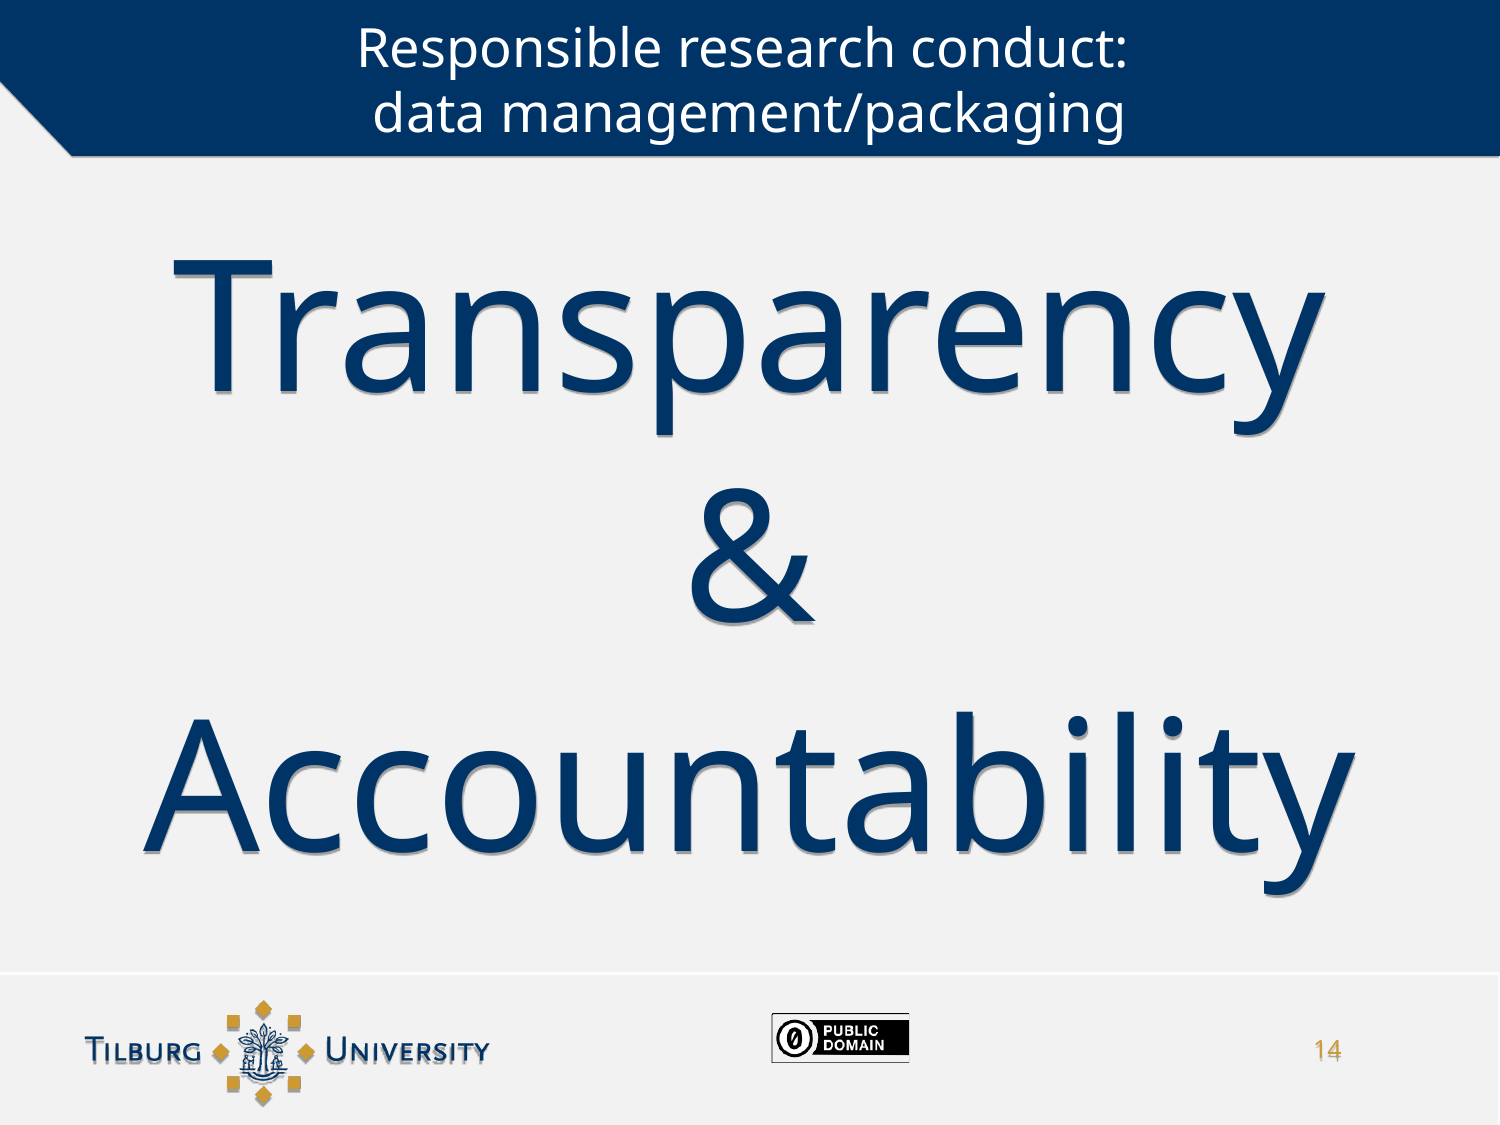

# Responsible research conduct: data management/packaging
Transparency
&
Accountability